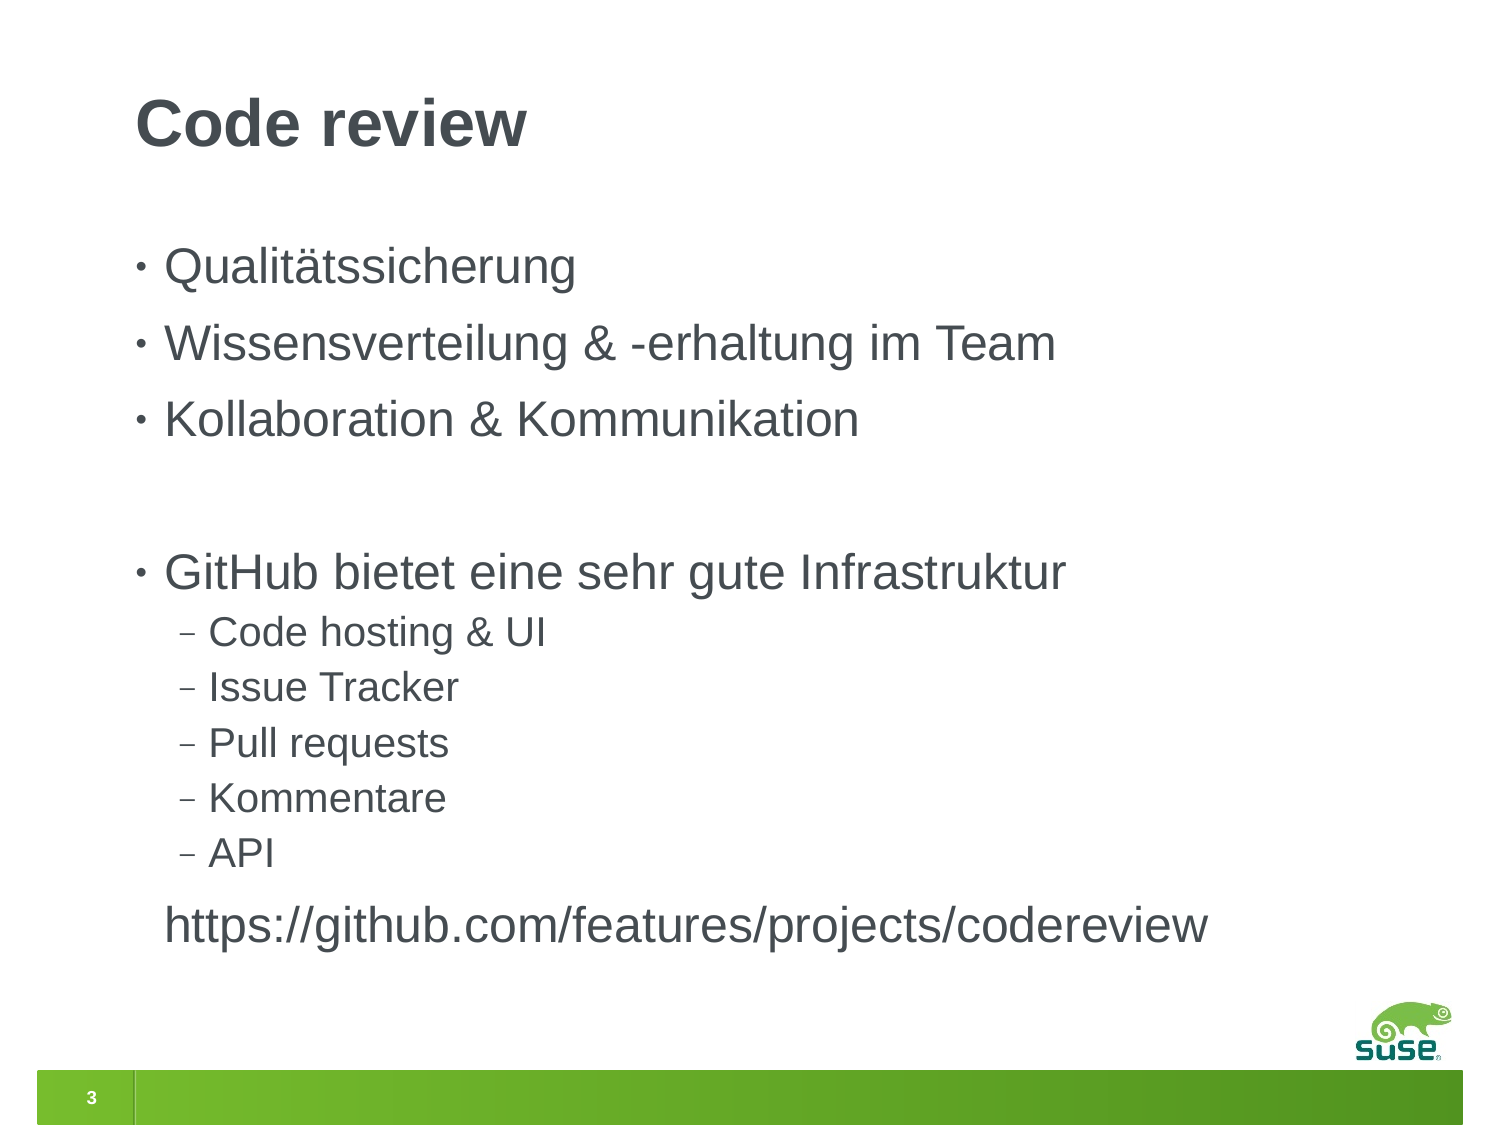

# Code review
Qualitätssicherung
Wissensverteilung & -erhaltung im Team
Kollaboration & Kommunikation
GitHub bietet eine sehr gute Infrastruktur
Code hosting & UI
Issue Tracker
Pull requests
Kommentare
API
https://github.com/features/projects/codereview